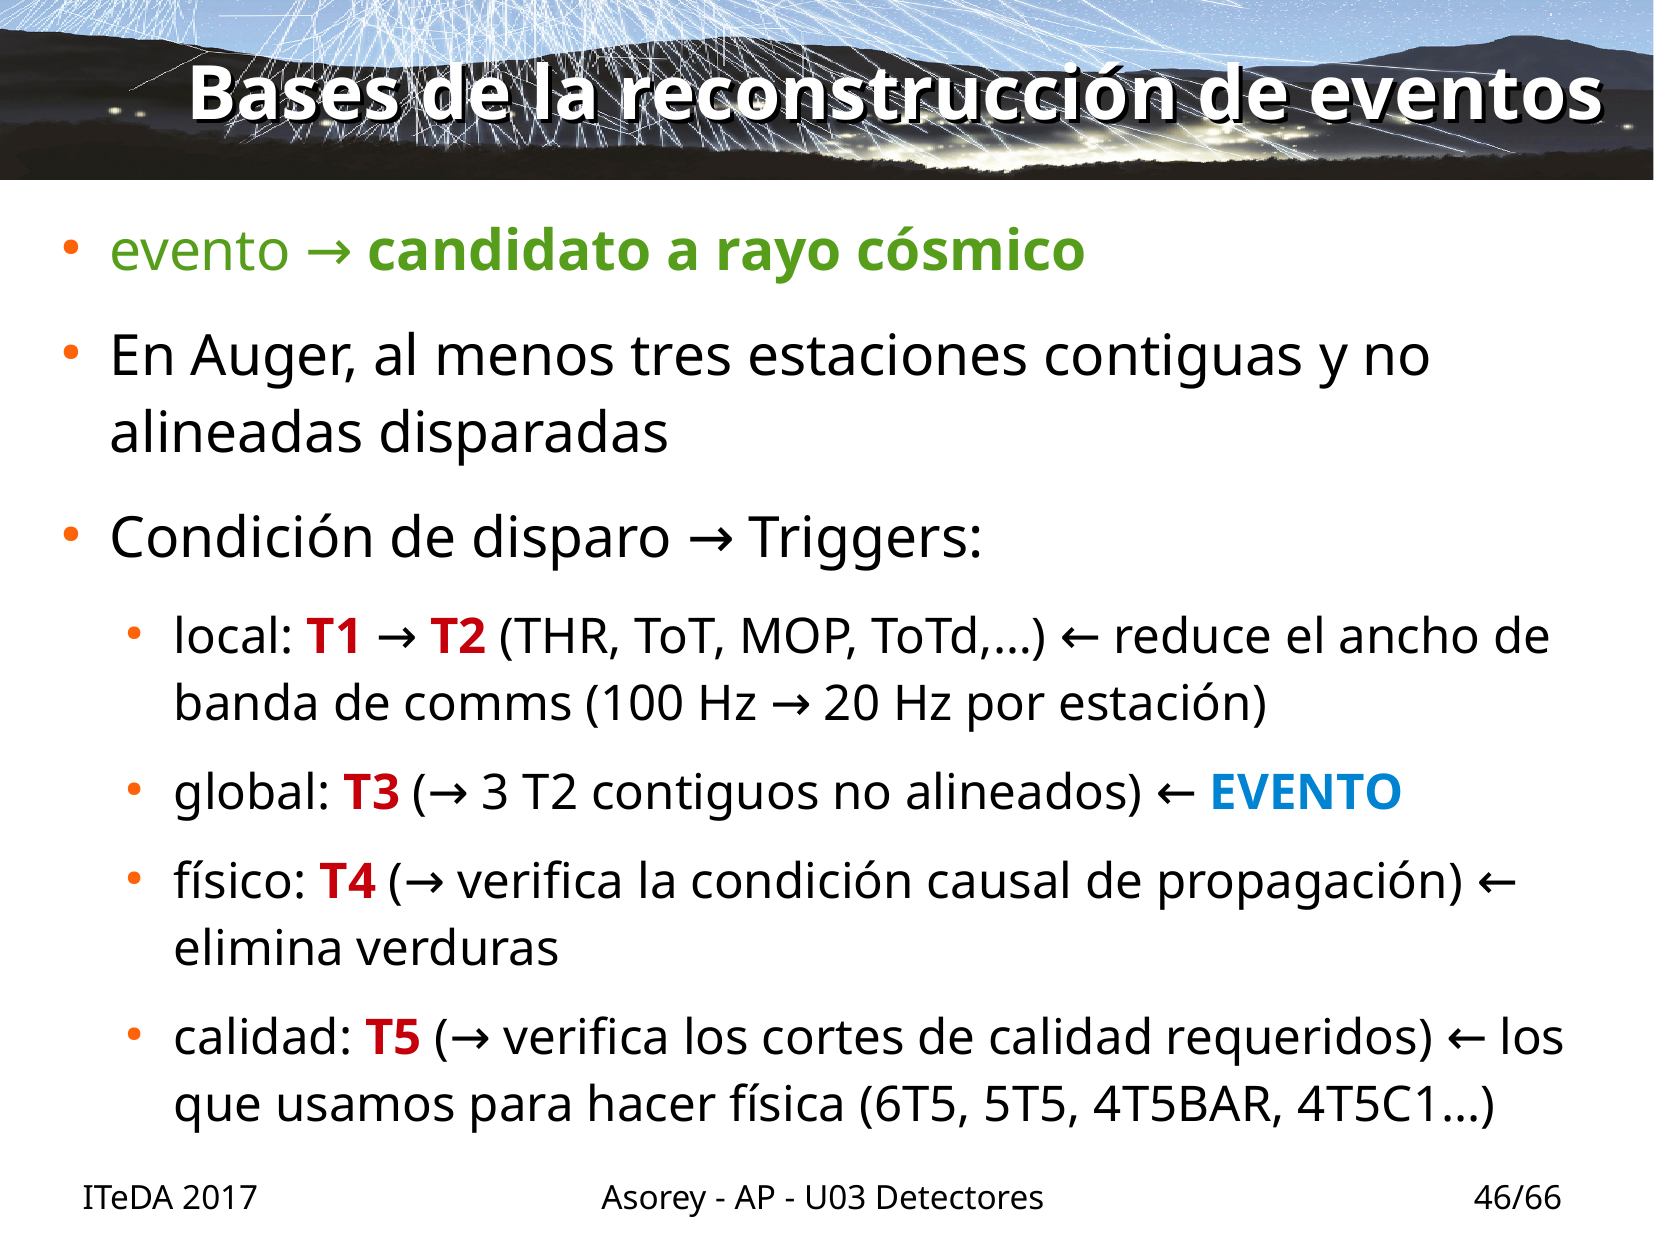

# Bases de la reconstrucción de eventos
evento → candidato a rayo cósmico
En Auger, al menos tres estaciones contiguas y no alineadas disparadas
Condición de disparo → Triggers:
local: T1 → T2 (THR, ToT, MOP, ToTd,…) ← reduce el ancho de banda de comms (100 Hz → 20 Hz por estación)
global: T3 (→ 3 T2 contiguos no alineados) ← EVENTO
físico: T4 (→ verifica la condición causal de propagación) ← elimina verduras
calidad: T5 (→ verifica los cortes de calidad requeridos) ← los que usamos para hacer física (6T5, 5T5, 4T5BAR, 4T5C1...)
ITeDA 2017
Asorey - AP - U03 Detectores
46